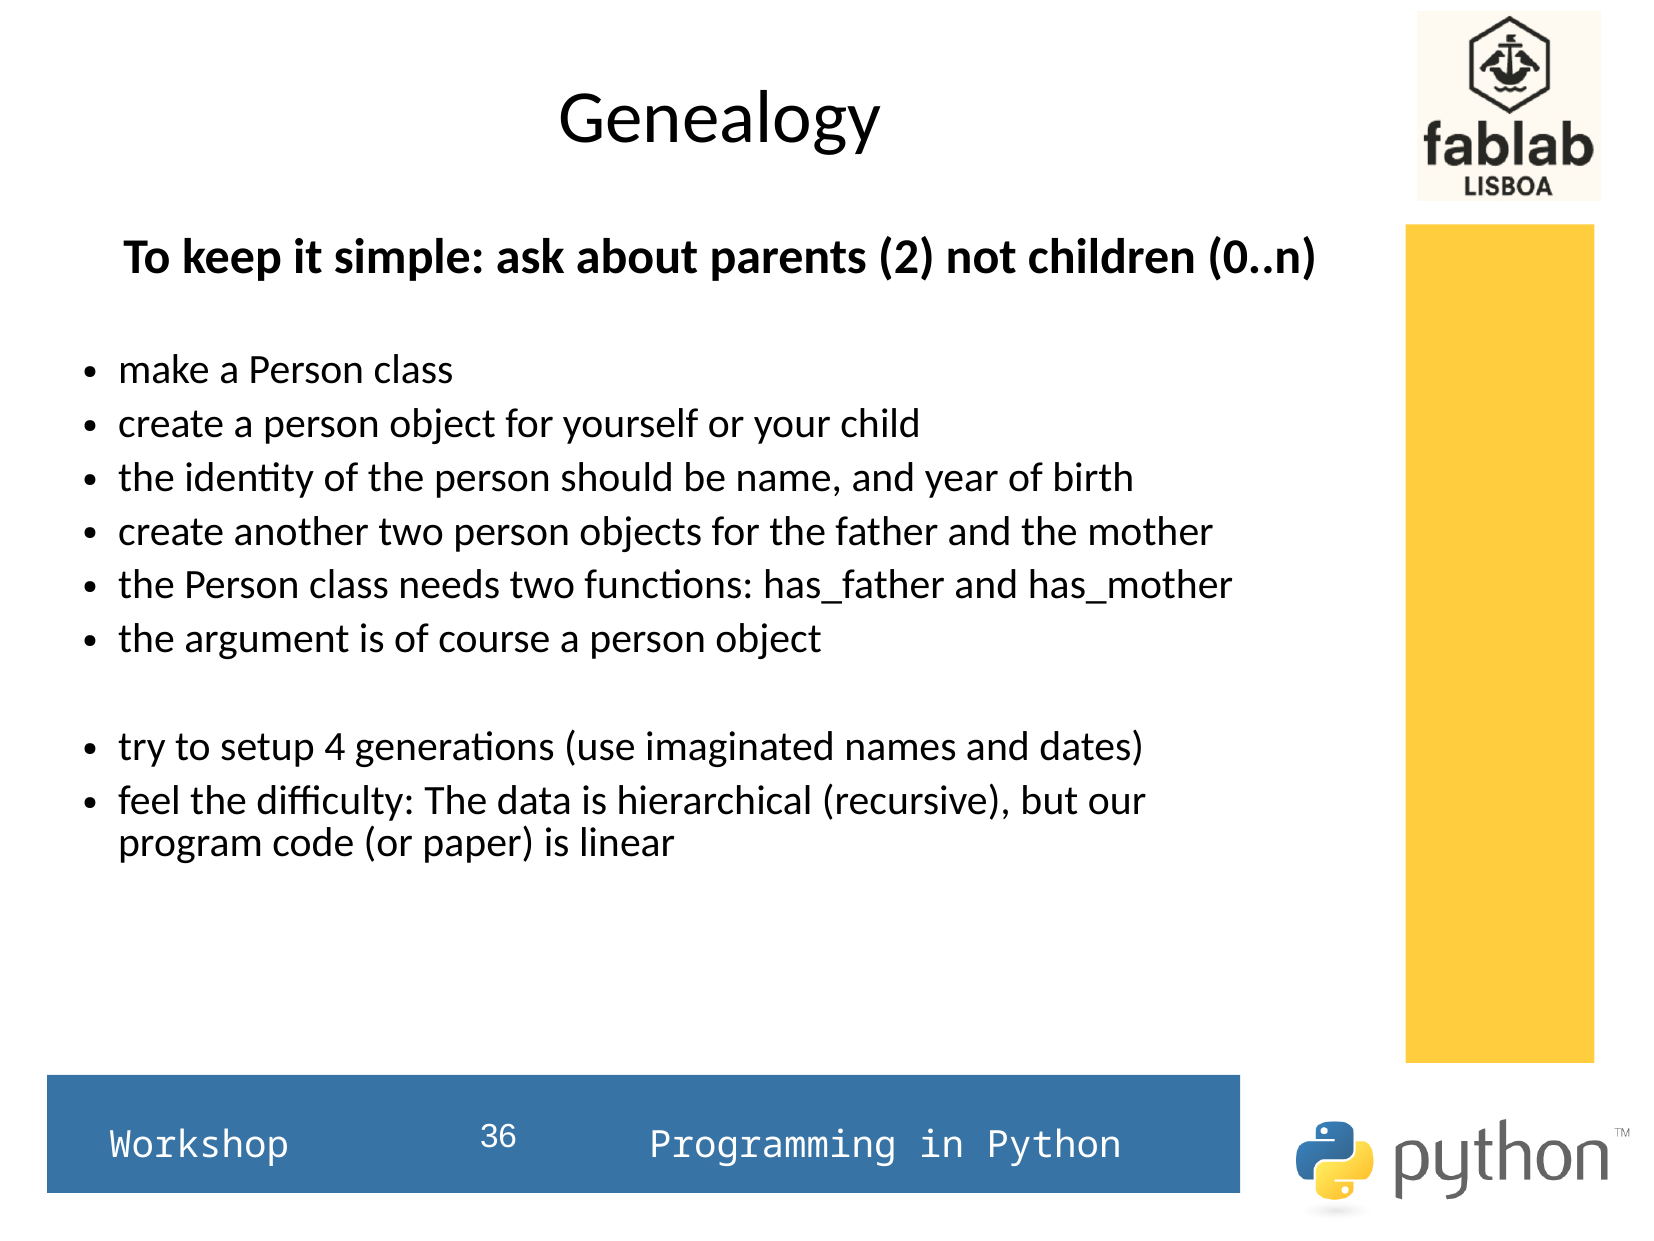

# Genealogy
To keep it simple: ask about parents (2) not children (0..n)
make a Person class
create a person object for yourself or your child
the identity of the person should be name, and year of birth
create another two person objects for the father and the mother
the Person class needs two functions: has_father and has_mother
the argument is of course a person object
try to setup 4 generations (use imaginated names and dates)
feel the difficulty: The data is hierarchical (recursive), but our
program code (or paper) is linear
Workshop Programming in Python